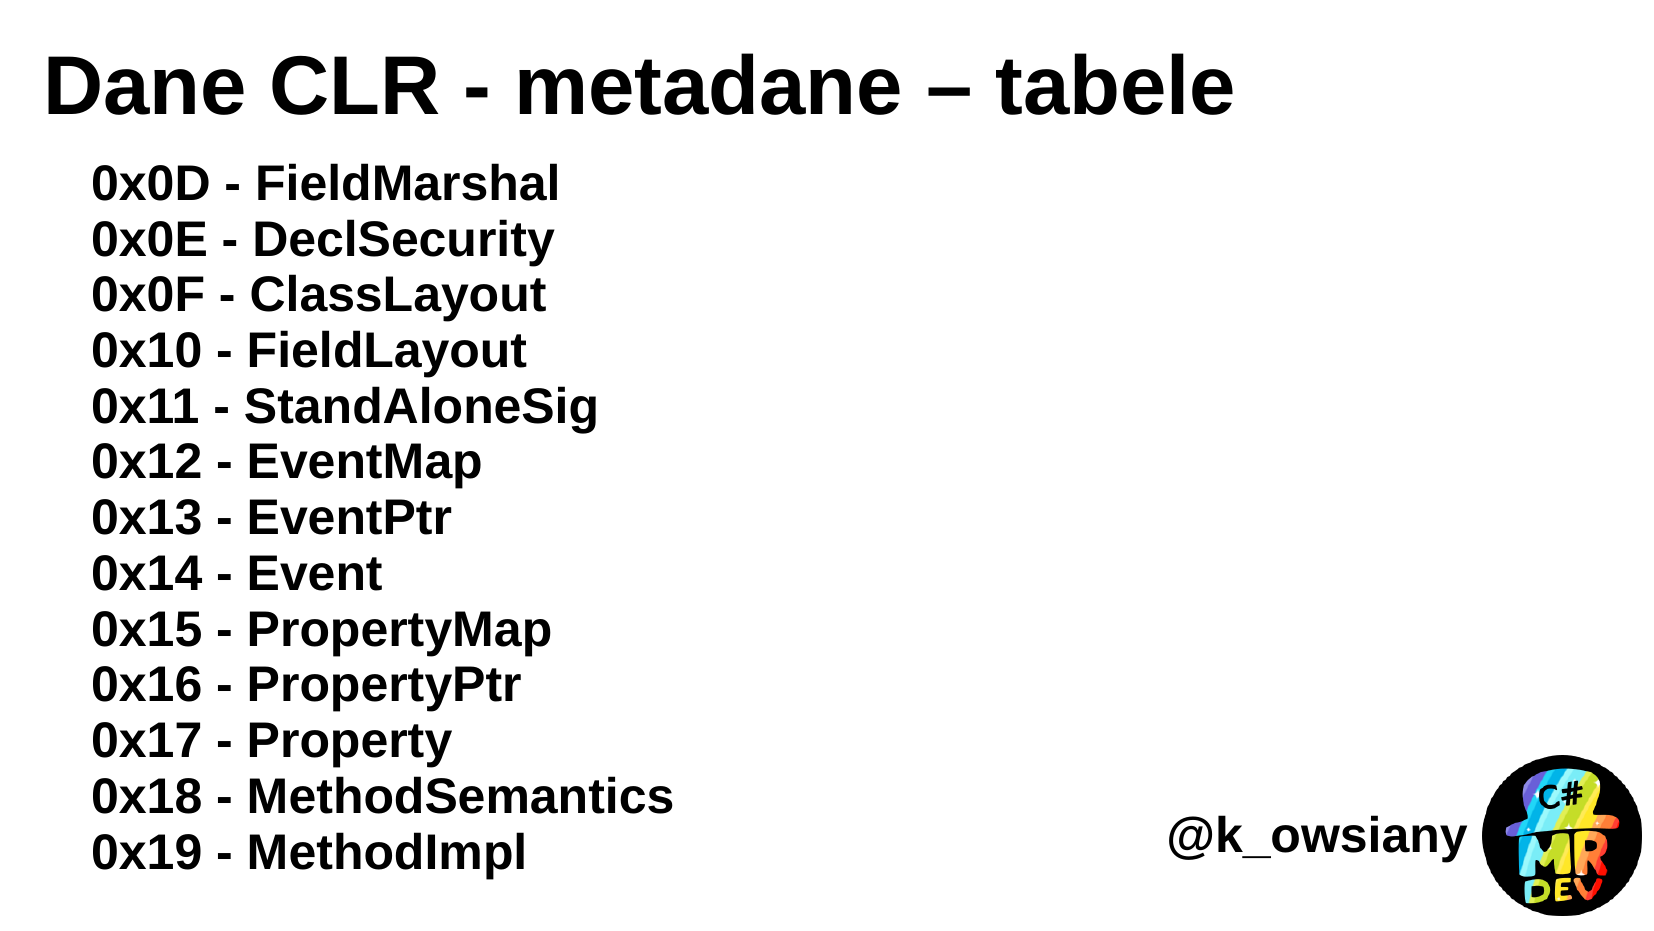

Dane CLR - metadane – tabele
	0x0D - FieldMarshal
	0x0E - DeclSecurity
	0x0F - ClassLayout
	0x10 - FieldLayout
	0x11 - StandAloneSig
	0x12 - EventMap
	0x13 - EventPtr
	0x14 - Event
	0x15 - PropertyMap
	0x16 - PropertyPtr
	0x17 - Property
	0x18 - MethodSemantics
	0x19 - MethodImpl